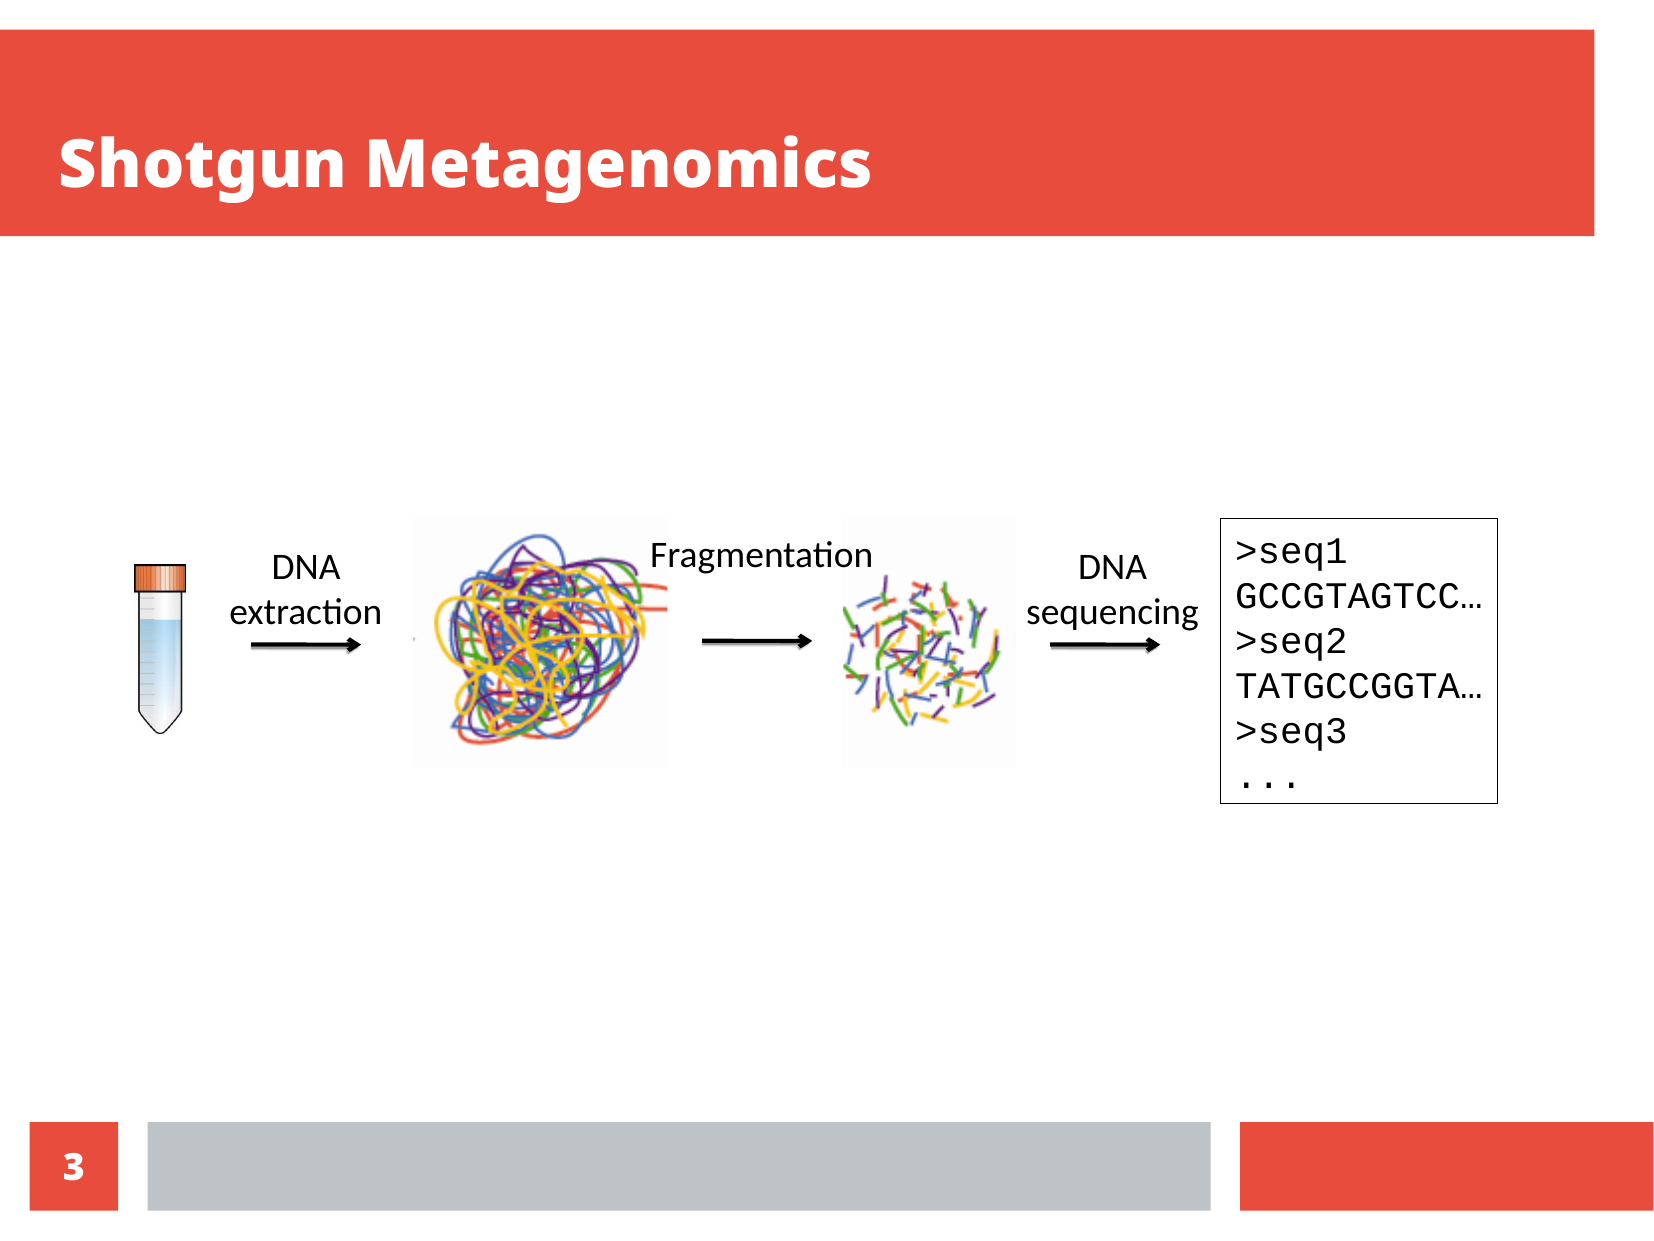

# Shotgun Metagenomics
>seq1
GCCGTAGTCC…
>seq2
TATGCCGGTA…
>seq3
...
Fragmentation
DNA
extraction
DNA
sequencing
3